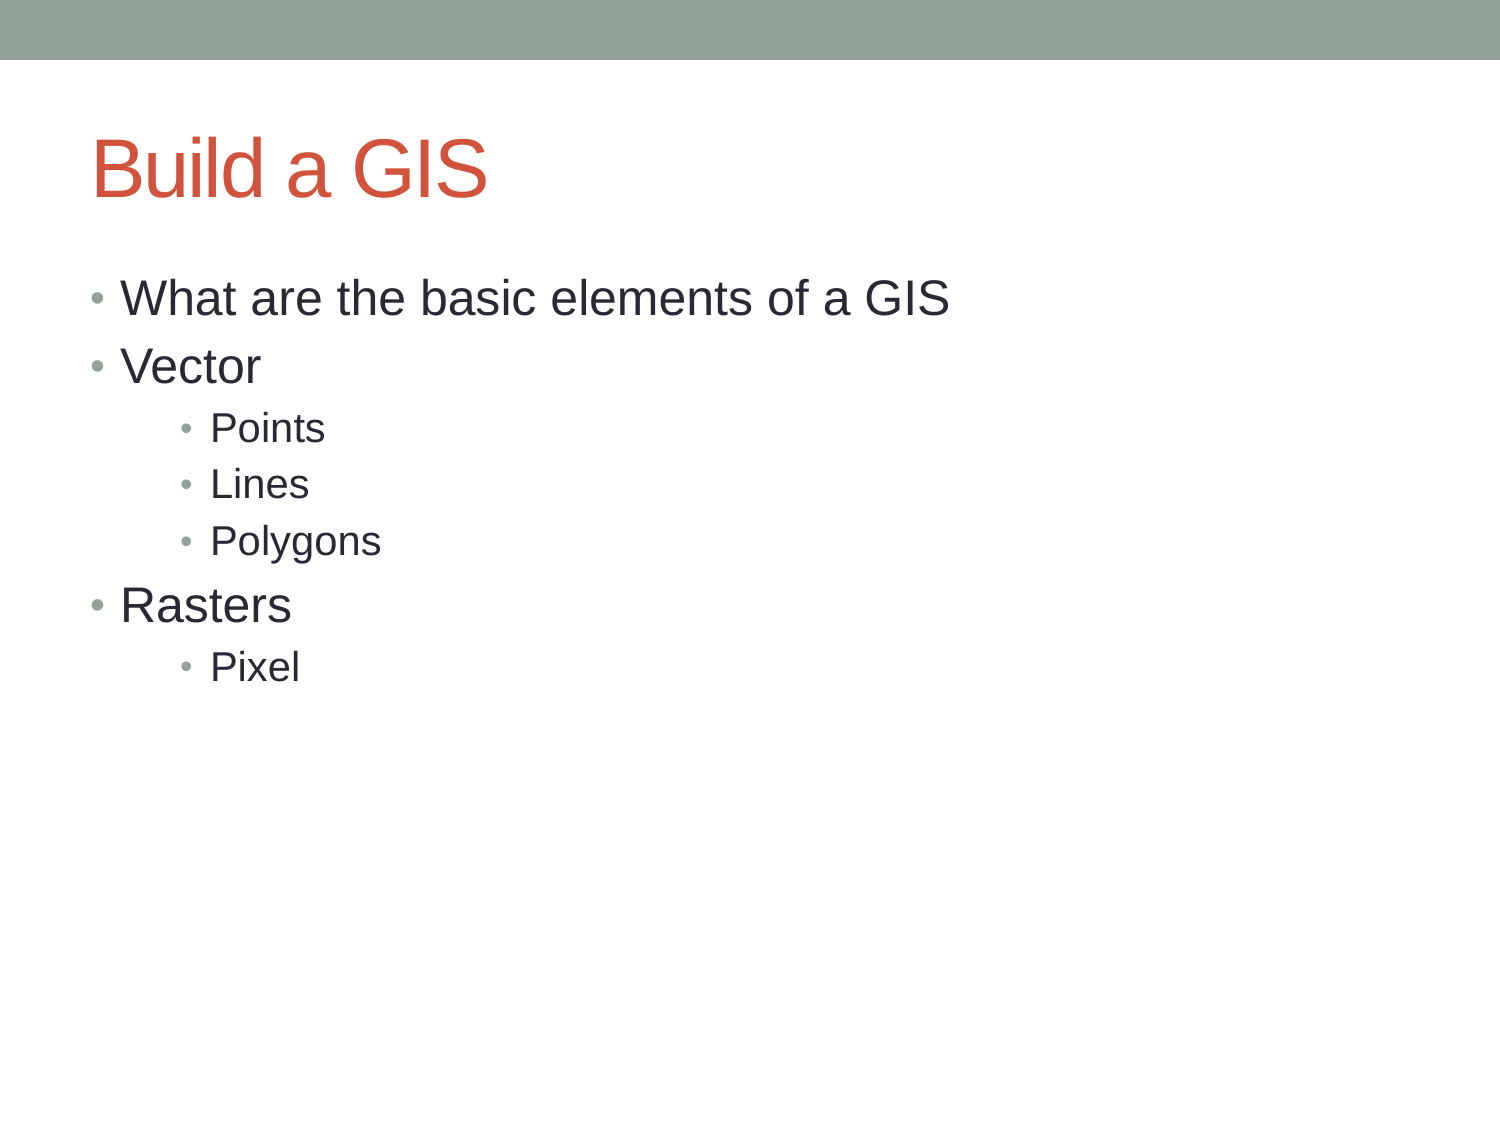

# Build a GIS
What are the basic elements of a GIS
Vector
Points
Lines
Polygons
Rasters
Pixel